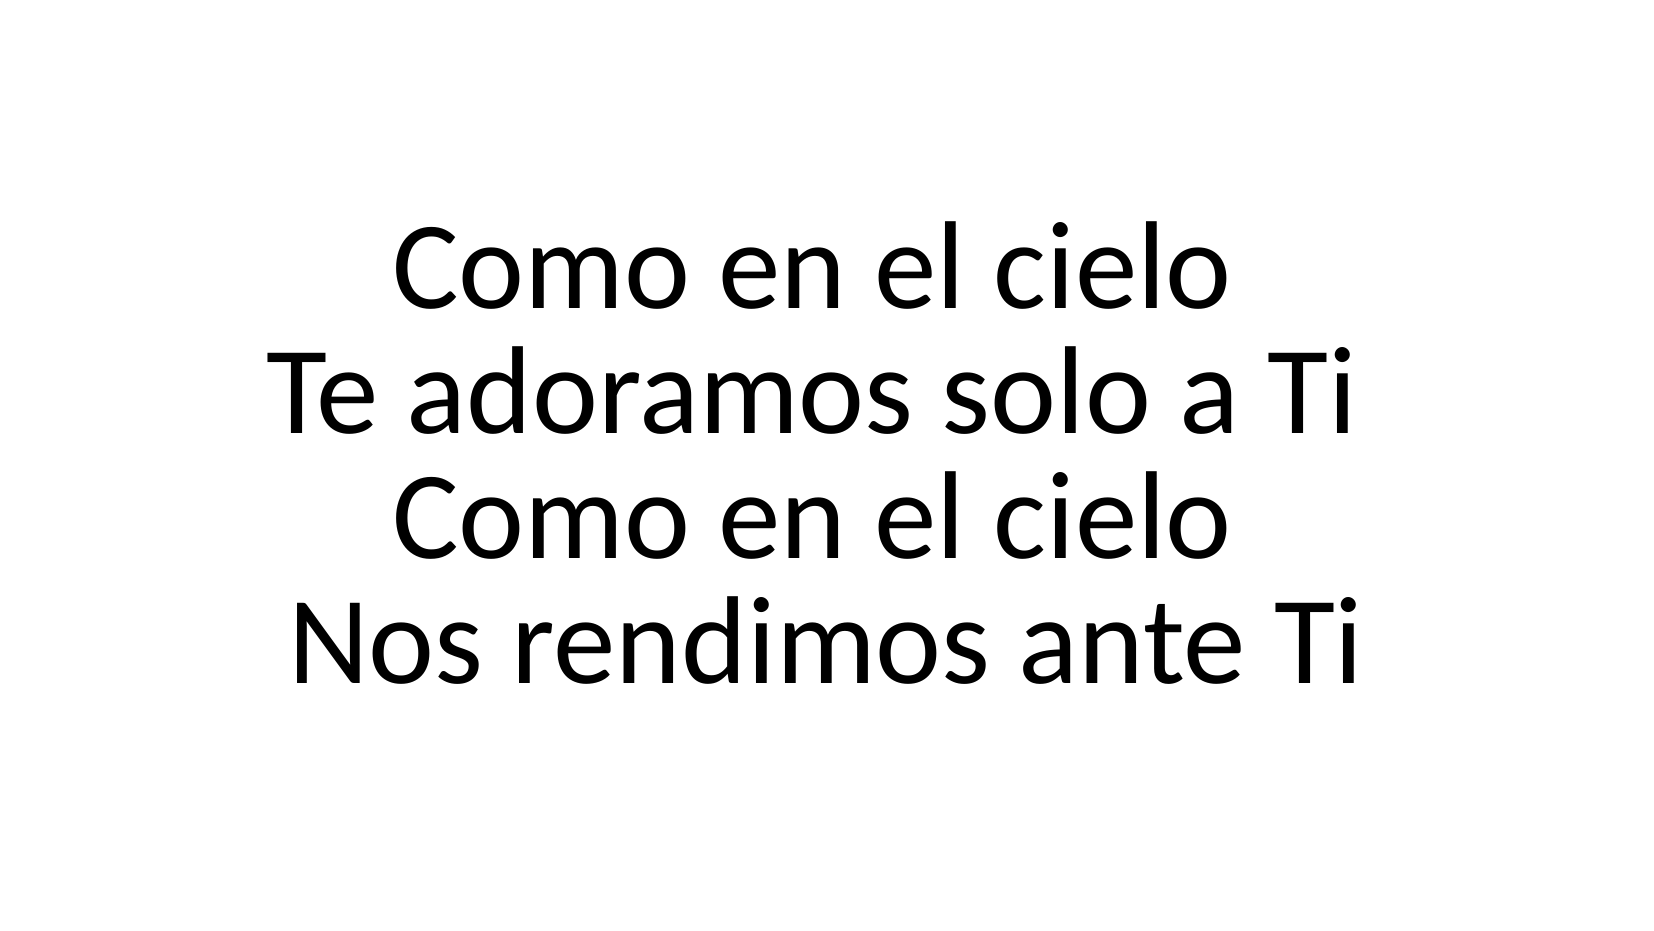

# Como en el cielo Te adoramos solo a Ti Como en el cielo Nos rendimos ante Ti